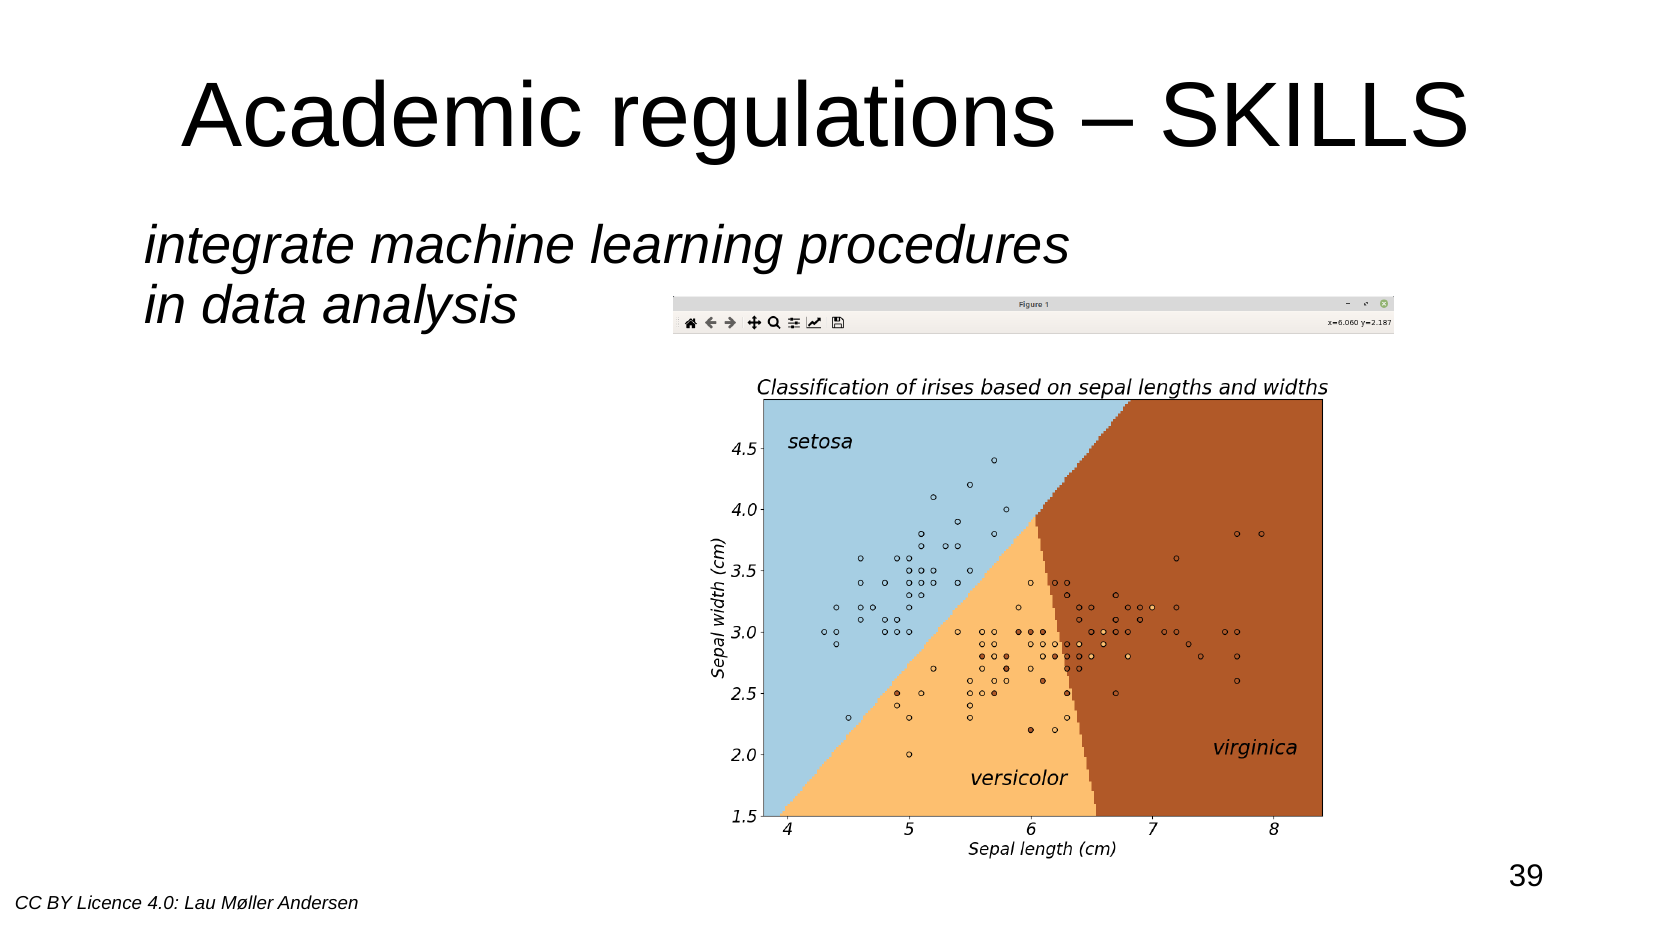

# Academic regulations – SKILLS
integrate machine learning procedures in data analysis
CC BY Licence 4.0: Lau Møller Andersen